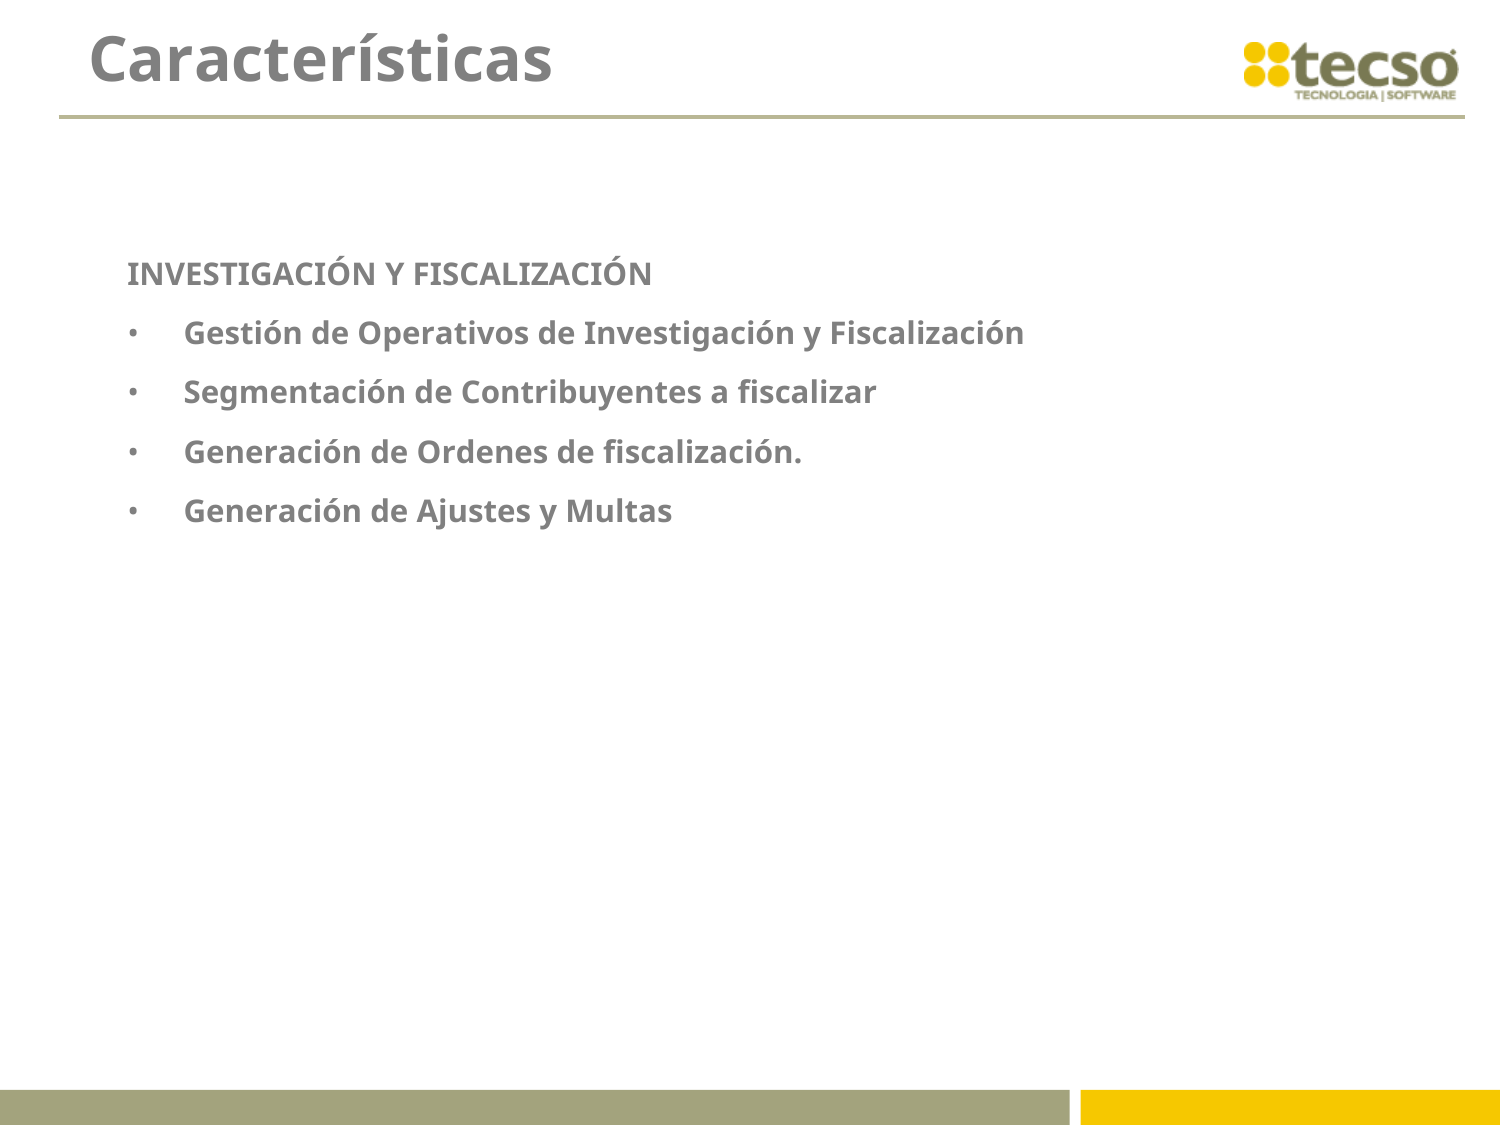

# Características
INVESTIGACIÓN Y FISCALIZACIÓN
Gestión de Operativos de Investigación y Fiscalización
Segmentación de Contribuyentes a fiscalizar
Generación de Ordenes de fiscalización.
Generación de Ajustes y Multas